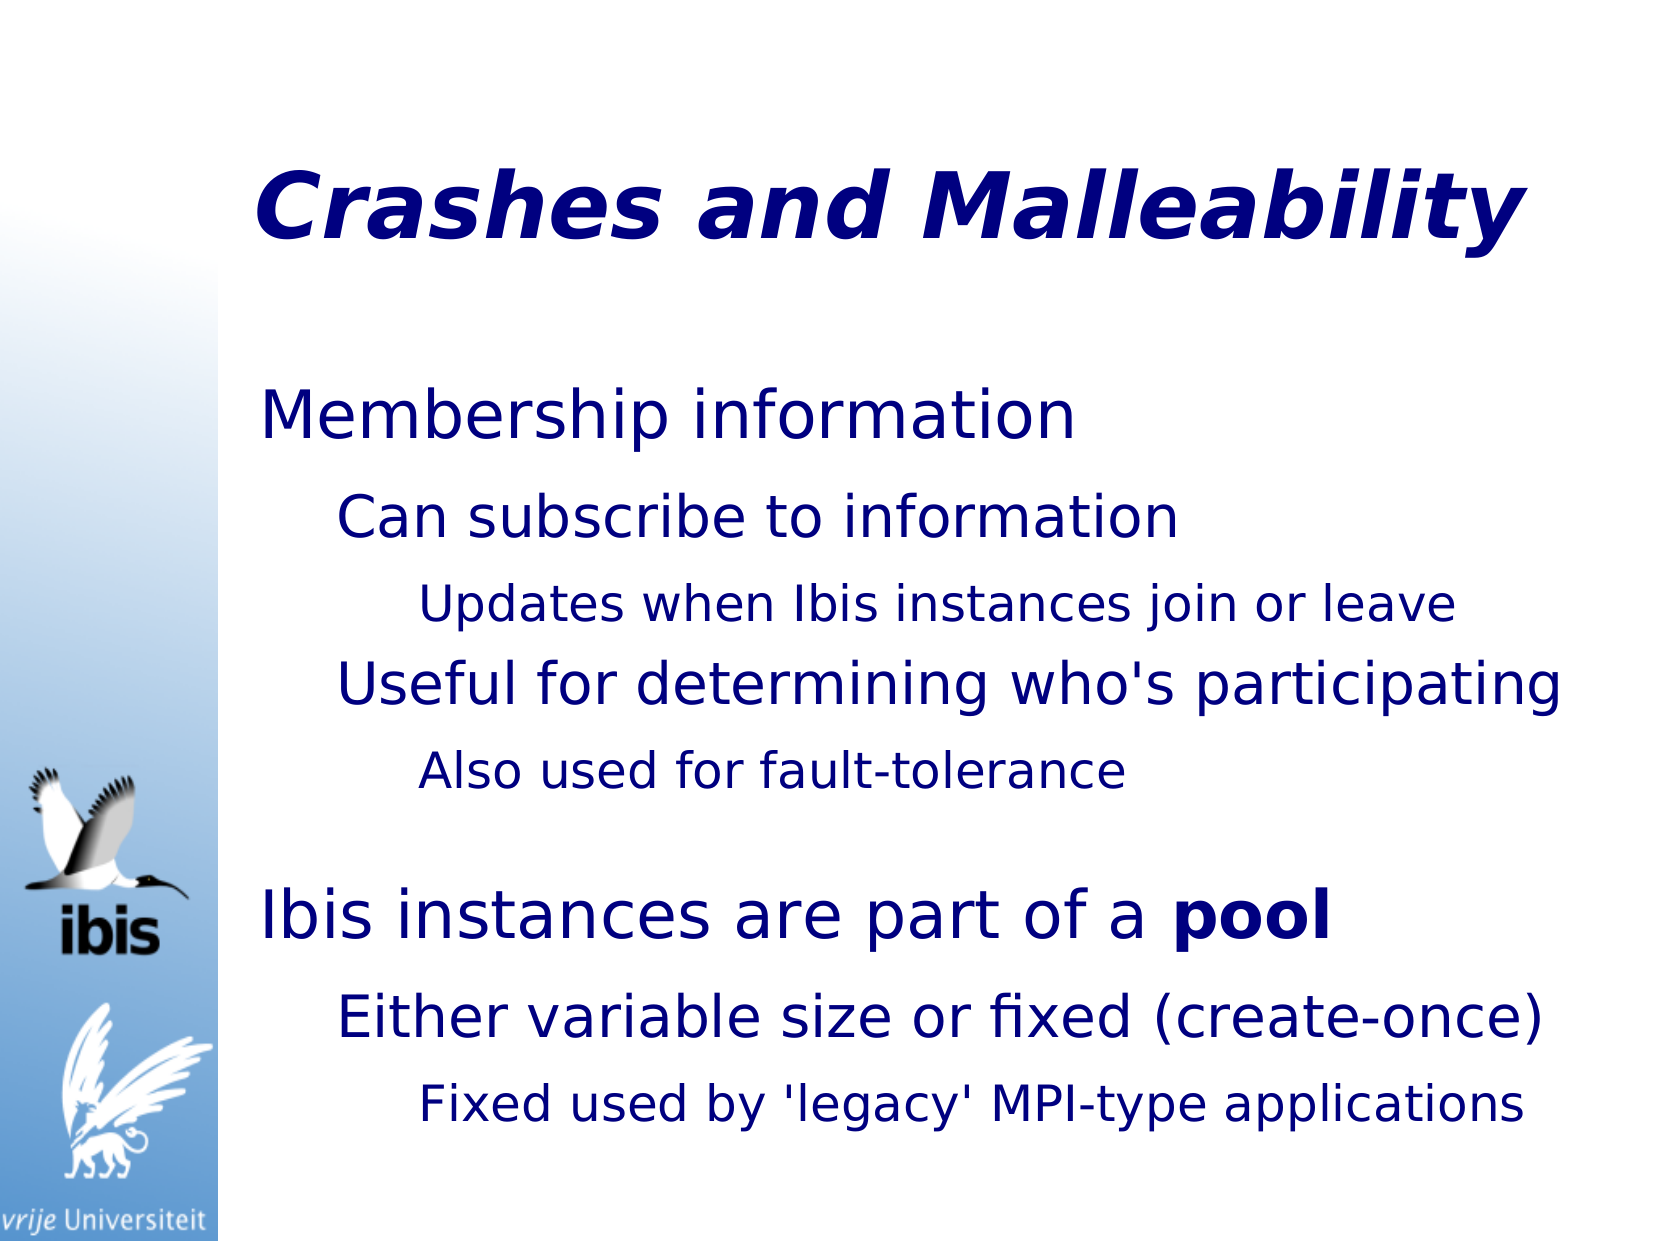

# Crashes and Malleability
Membership information
Can subscribe to information
Updates when Ibis instances join or leave
Useful for determining who's participating
Also used for fault-tolerance
Ibis instances are part of a pool
Either variable size or fixed (create-once)
Fixed used by 'legacy' MPI-type applications